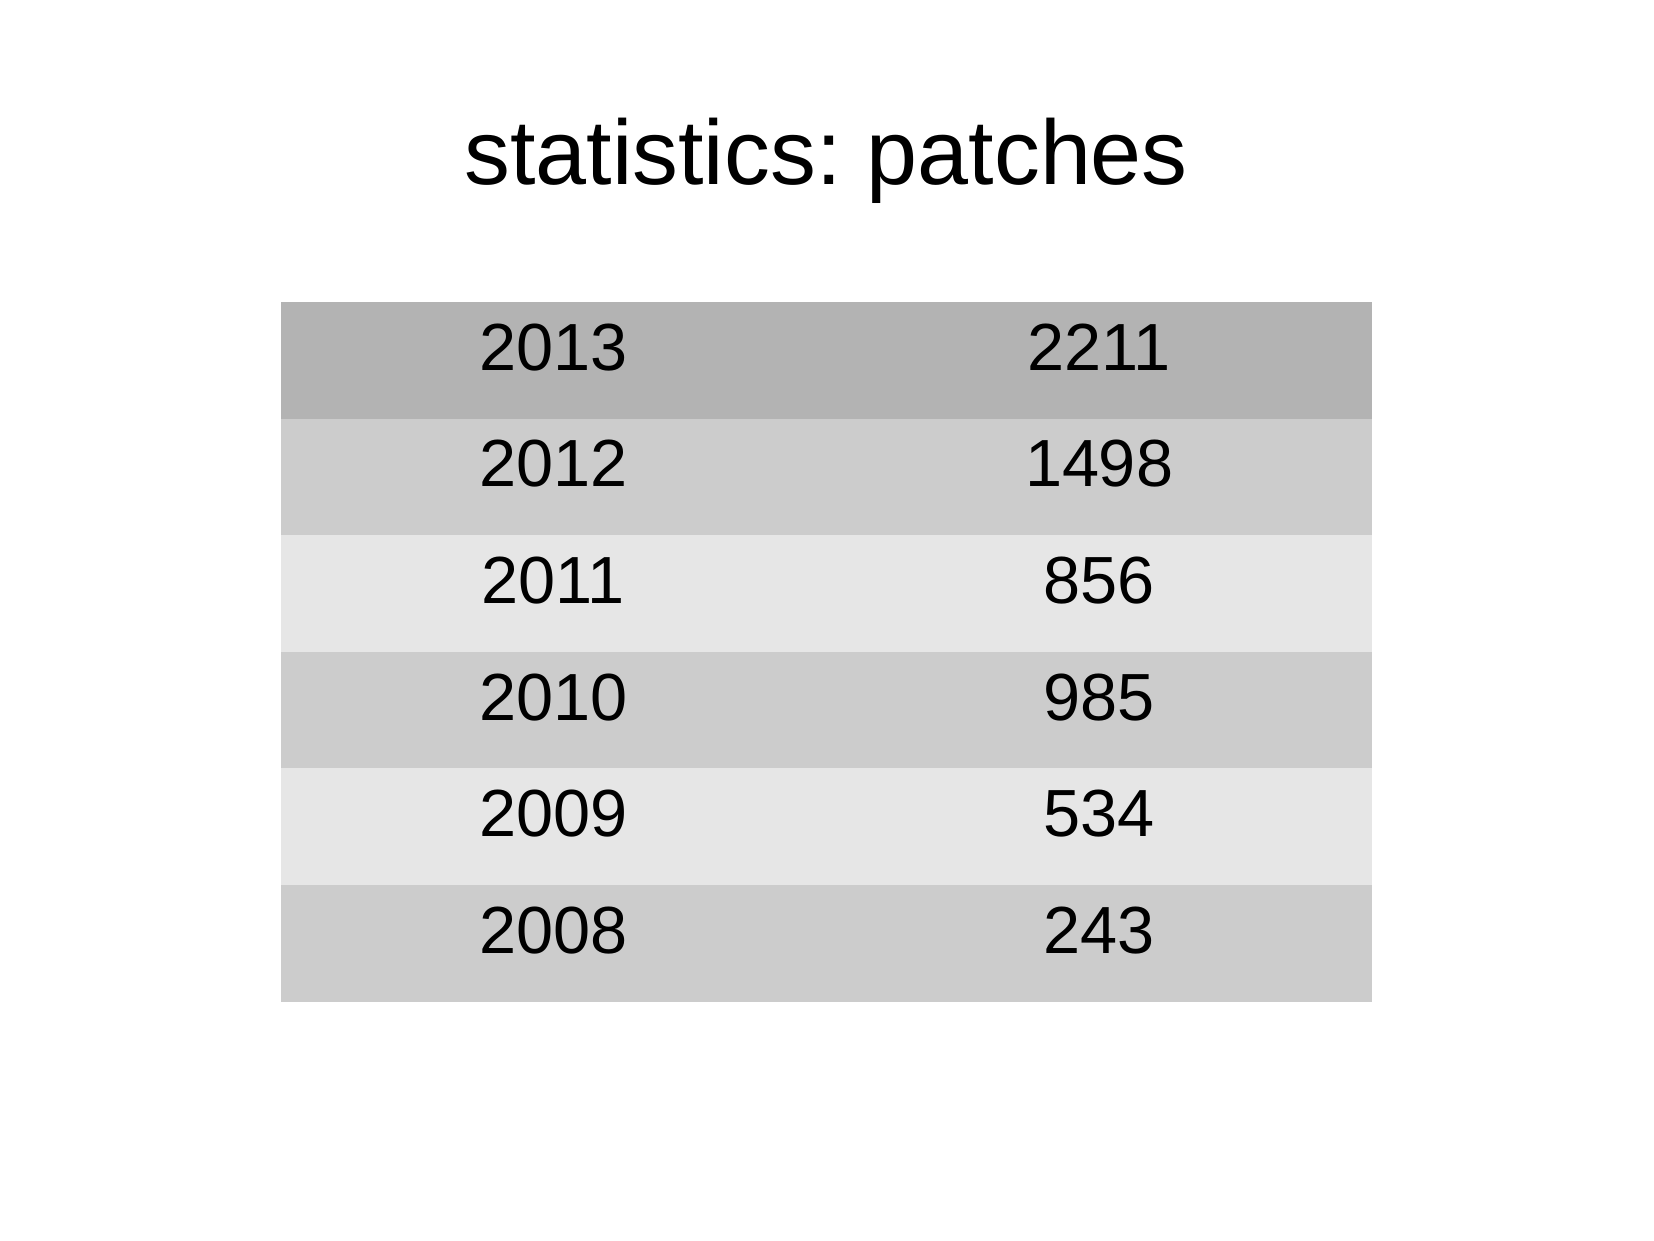

# statistics: patches
| 2013 | 2211 |
| --- | --- |
| 2012 | 1498 |
| 2011 | 856 |
| 2010 | 985 |
| 2009 | 534 |
| 2008 | 243 |